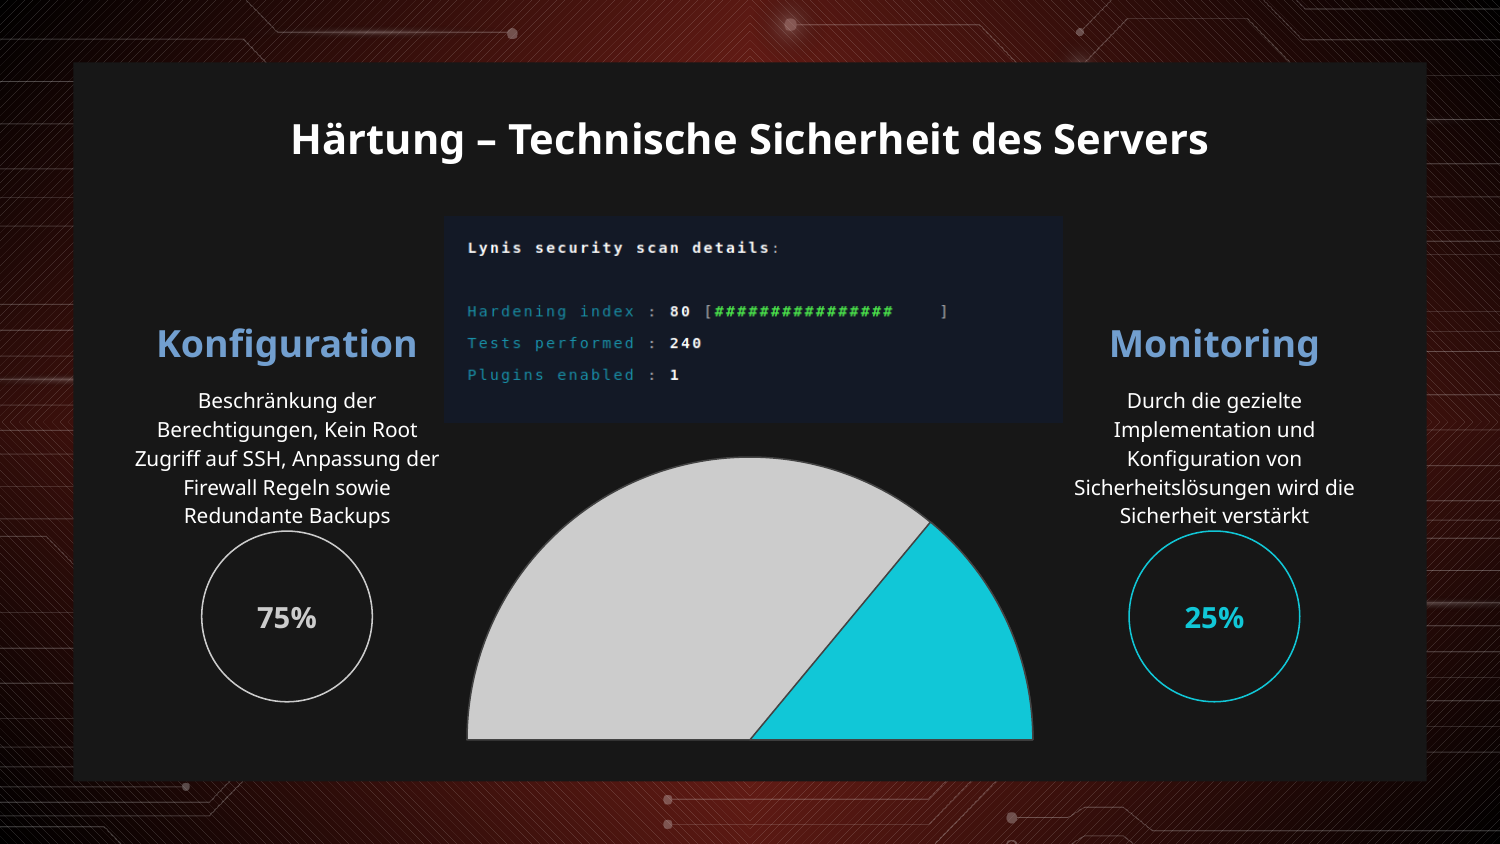

# Härtung – Technische Sicherheit des Servers
Konfiguration
Beschränkung der Berechtigungen, Kein Root Zugriff auf SSH, Anpassung der Firewall Regeln sowie Redundante Backups
75%
Monitoring
Durch die gezielte Implementation und Konfiguration von Sicherheitslösungen wird die Sicherheit verstärkt
25%